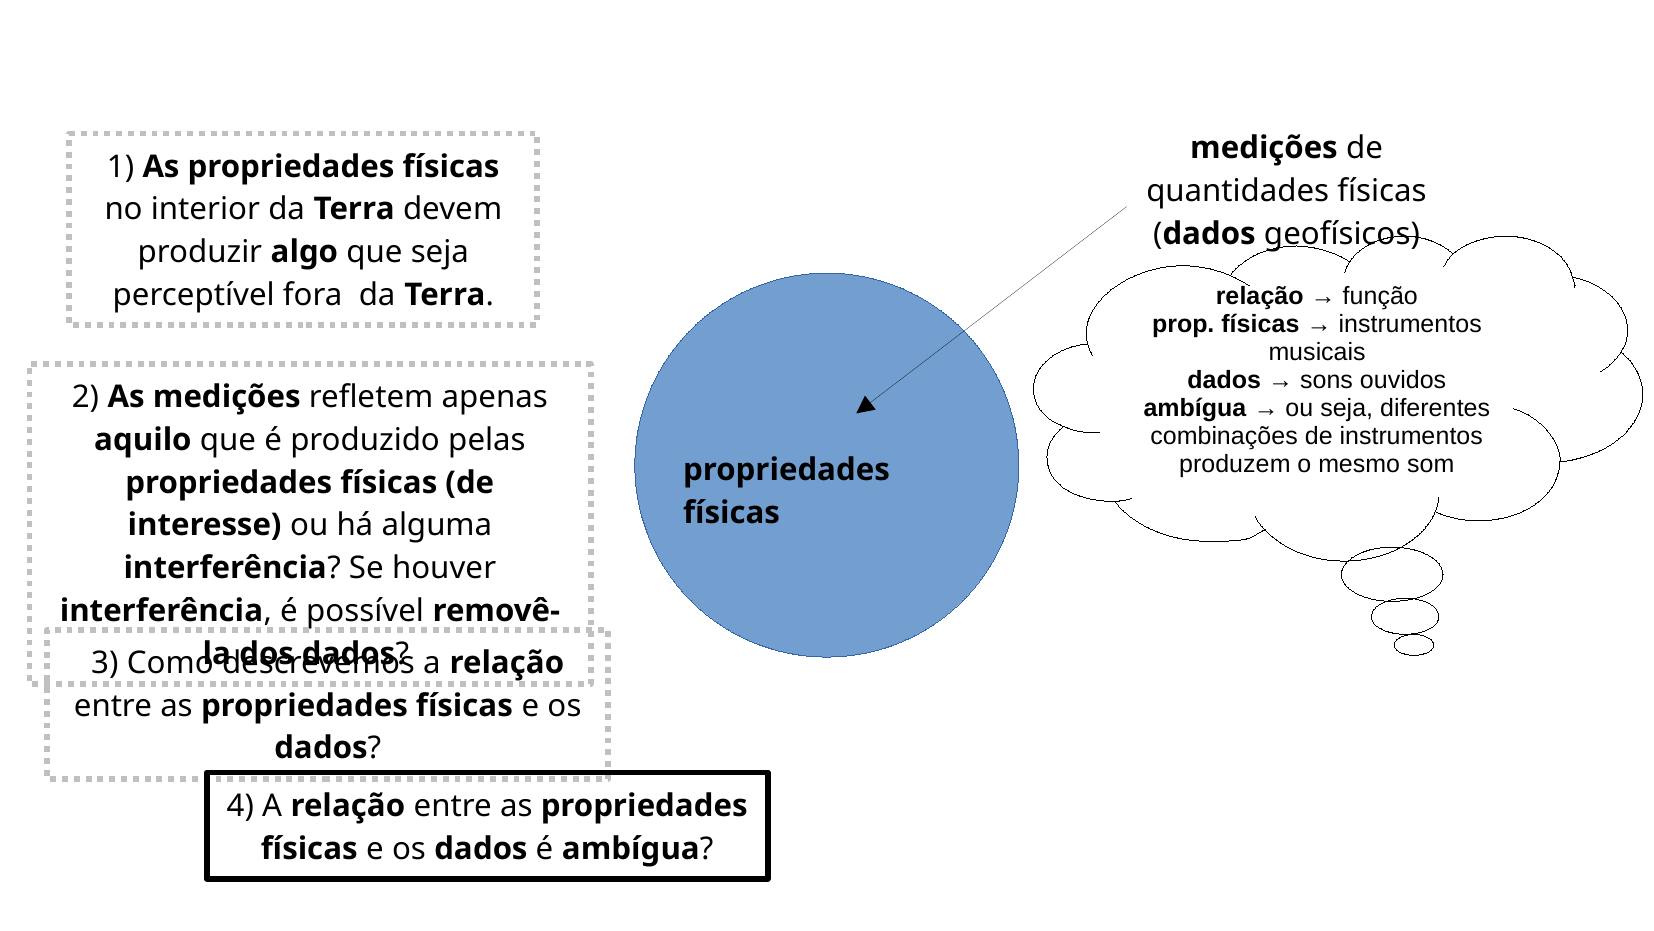

medições de quantidades físicas (dados geofísicos)
1) As propriedades físicas no interior da Terra devem produzir algo que seja perceptível fora da Terra.
relação → função
prop. físicas → instrumentos musicais
dados → sons ouvidos
ambígua → ou seja, diferentes combinações de instrumentos produzem o mesmo som
2) As medições refletem apenas aquilo que é produzido pelas propriedades físicas (de interesse) ou há alguma interferência? Se houver interferência, é possível removê-la dos dados?
propriedades físicas
3) Como descrevemos a relação entre as propriedades físicas e os dados?
4) A relação entre as propriedades físicas e os dados é ambígua?